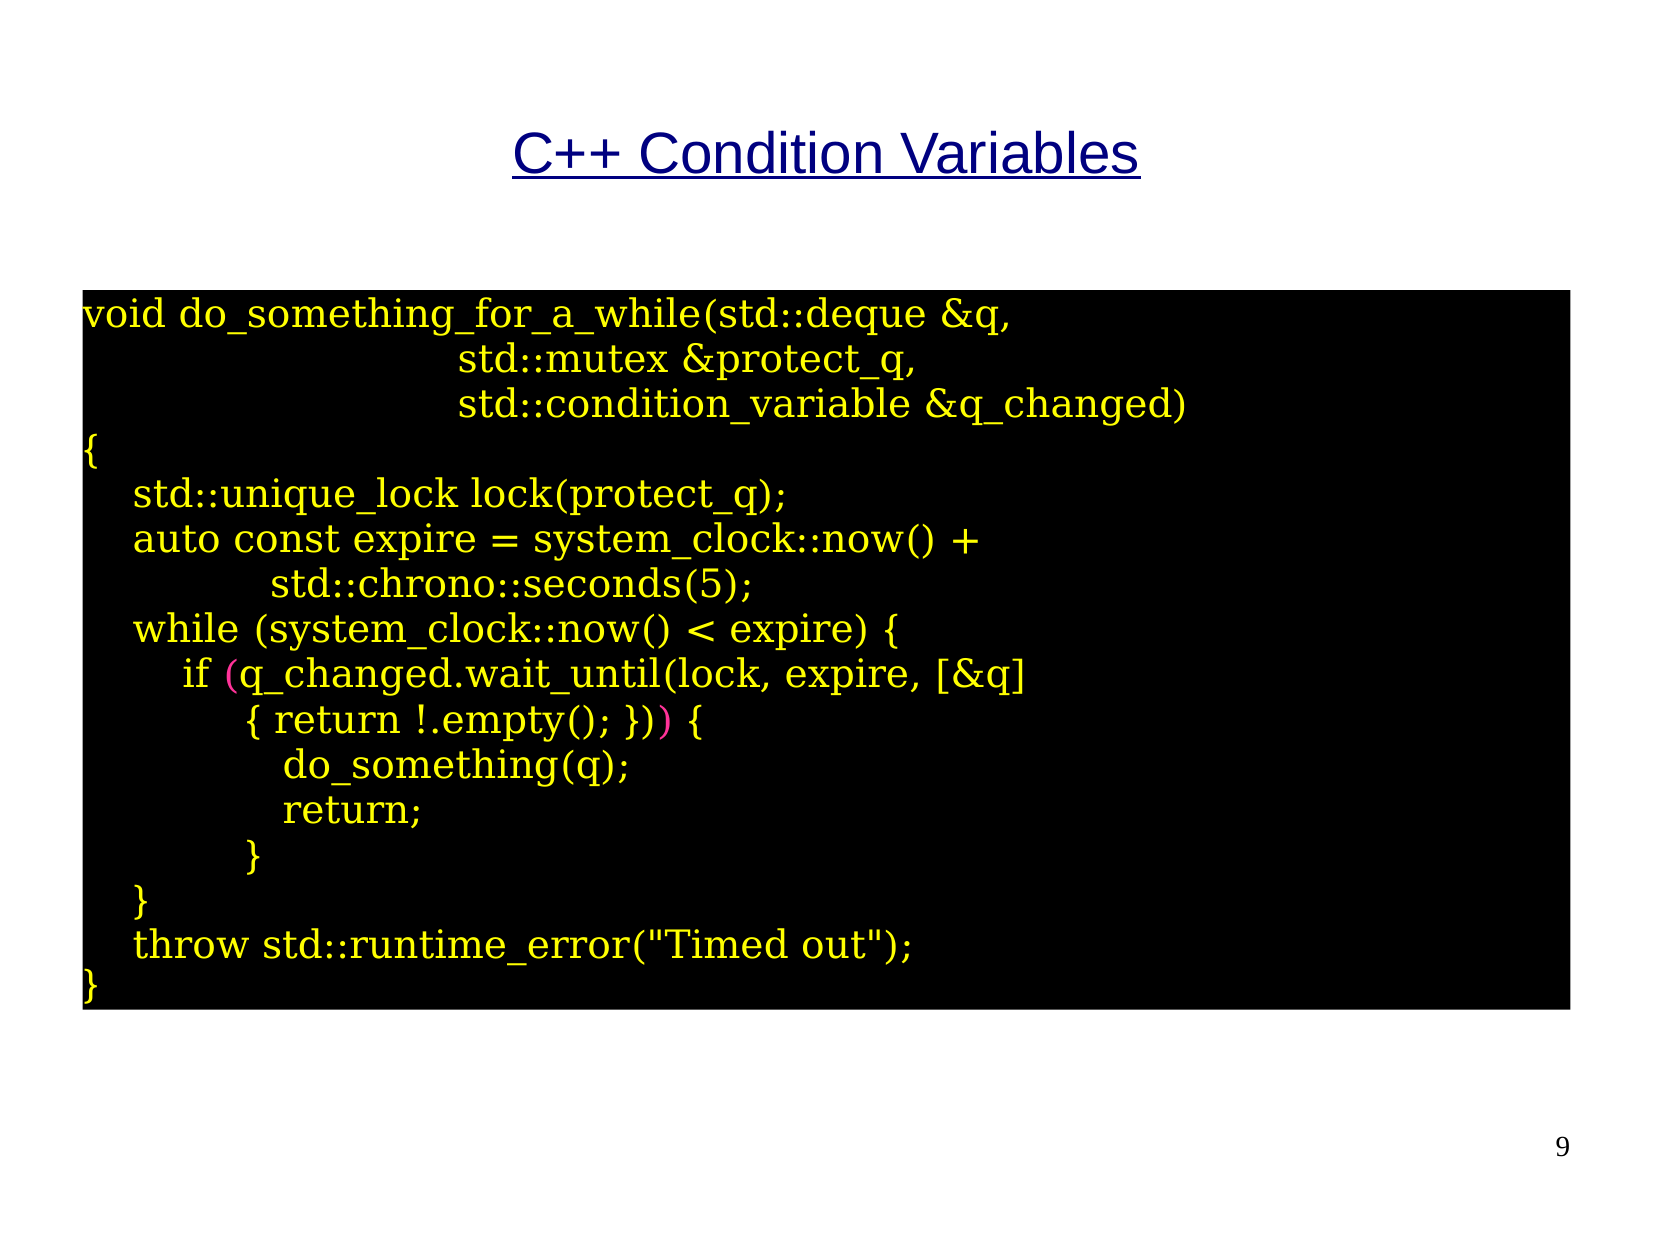

# C++ Condition Variables
void do_something_for_a_while(std::deque &q,
 std::mutex &protect_q,
 std::condition_variable &q_changed)
{
 std::unique_lock lock(protect_q);
 auto const expire = system_clock::now() +
 std::chrono::seconds(5);
 while (system_clock::now() < expire) {
 if (q_changed.wait_until(lock, expire, [&q]
 { return !.empty(); })) {
 do_something(q);
 return;
 }
 }
 throw std::runtime_error("Timed out");
}
9